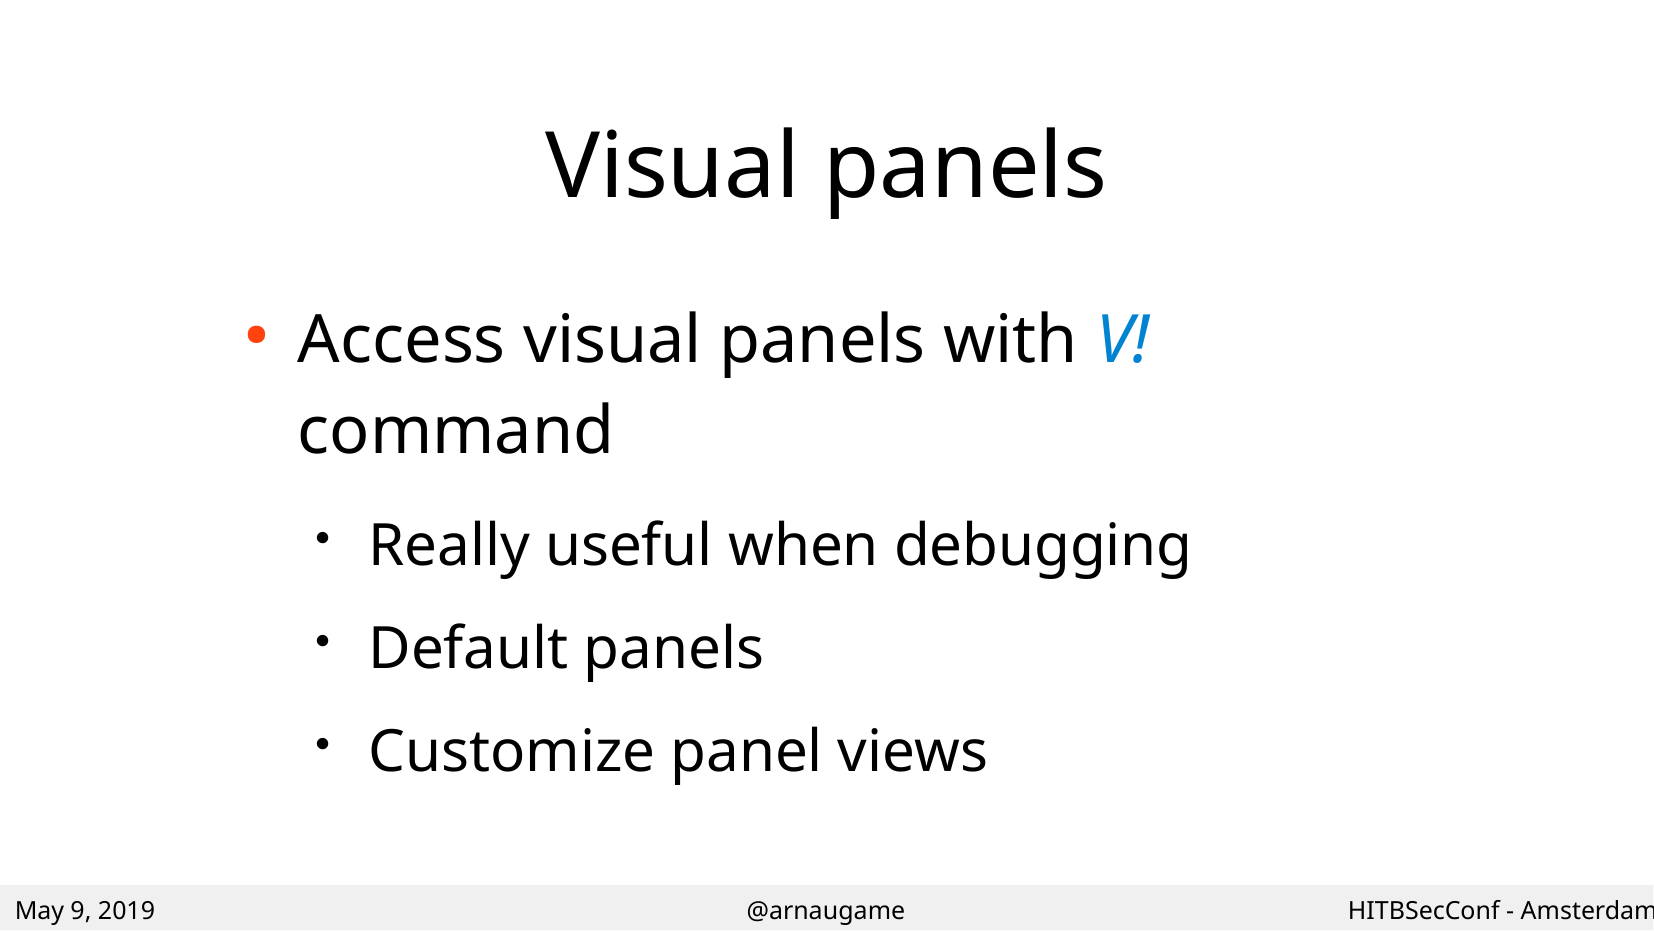

# Visual panels
Access visual panels with V! command
Really useful when debugging
Default panels
Customize panel views
May 9, 2019
@arnaugamez
HITBSecConf - Amsterdam